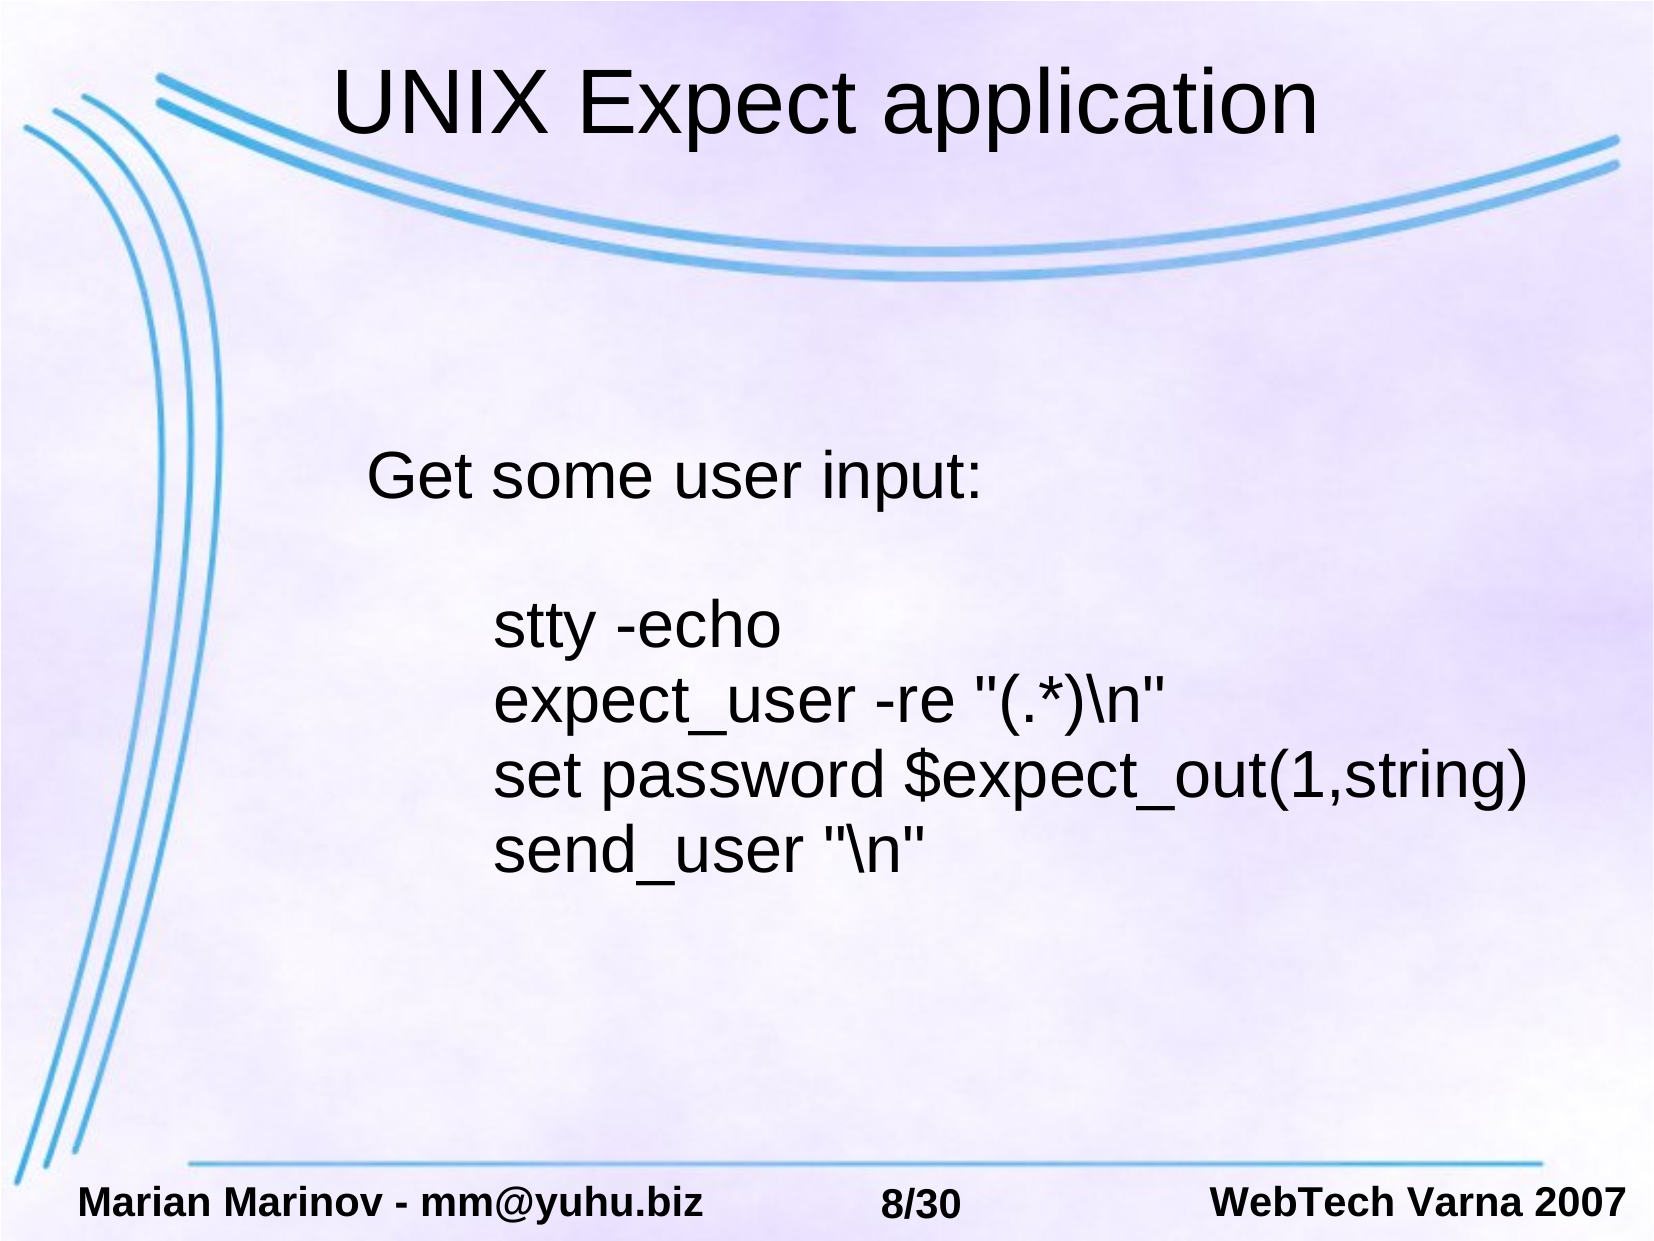

# UNIX Expect application
Get some user input:
	stty -echo
	expect_user -re "(.*)\n"
	set password $expect_out(1,string)
	send_user "\n"
9
Marian Marinov - mm@yuhu.biz
WebTech Varna 2007
8/30